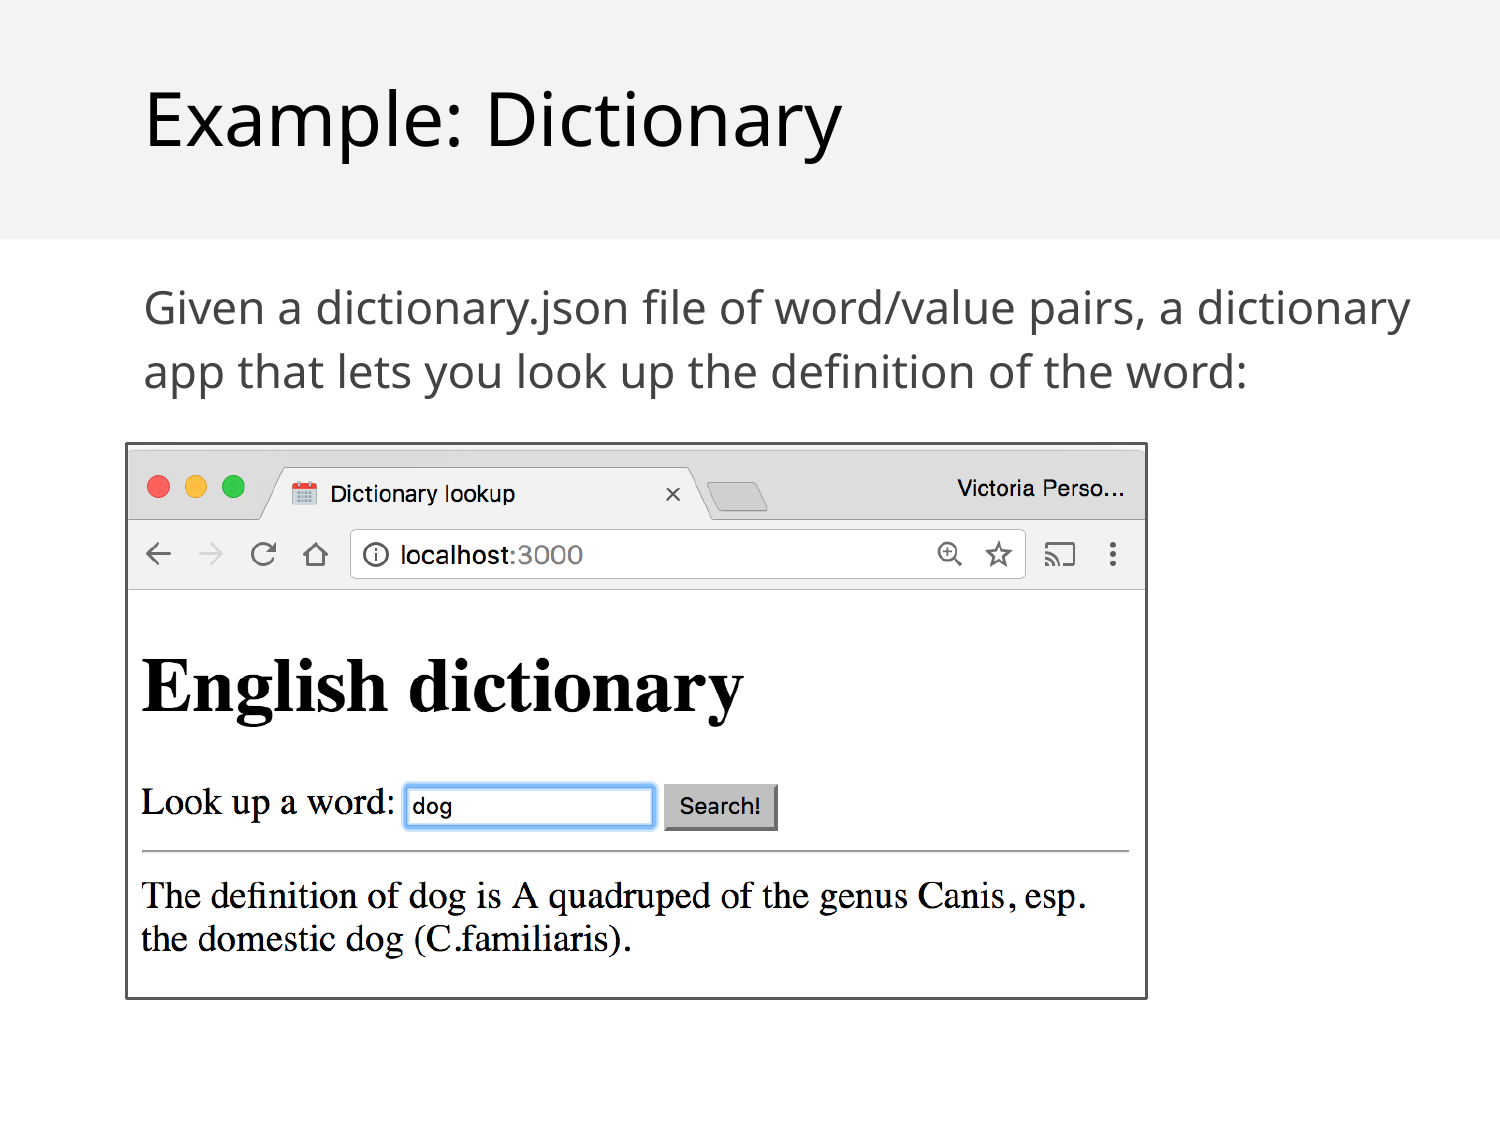

# Example: Dictionary
Given a dictionary.json file of word/value pairs, a dictionary app that lets you look up the definition of the word: